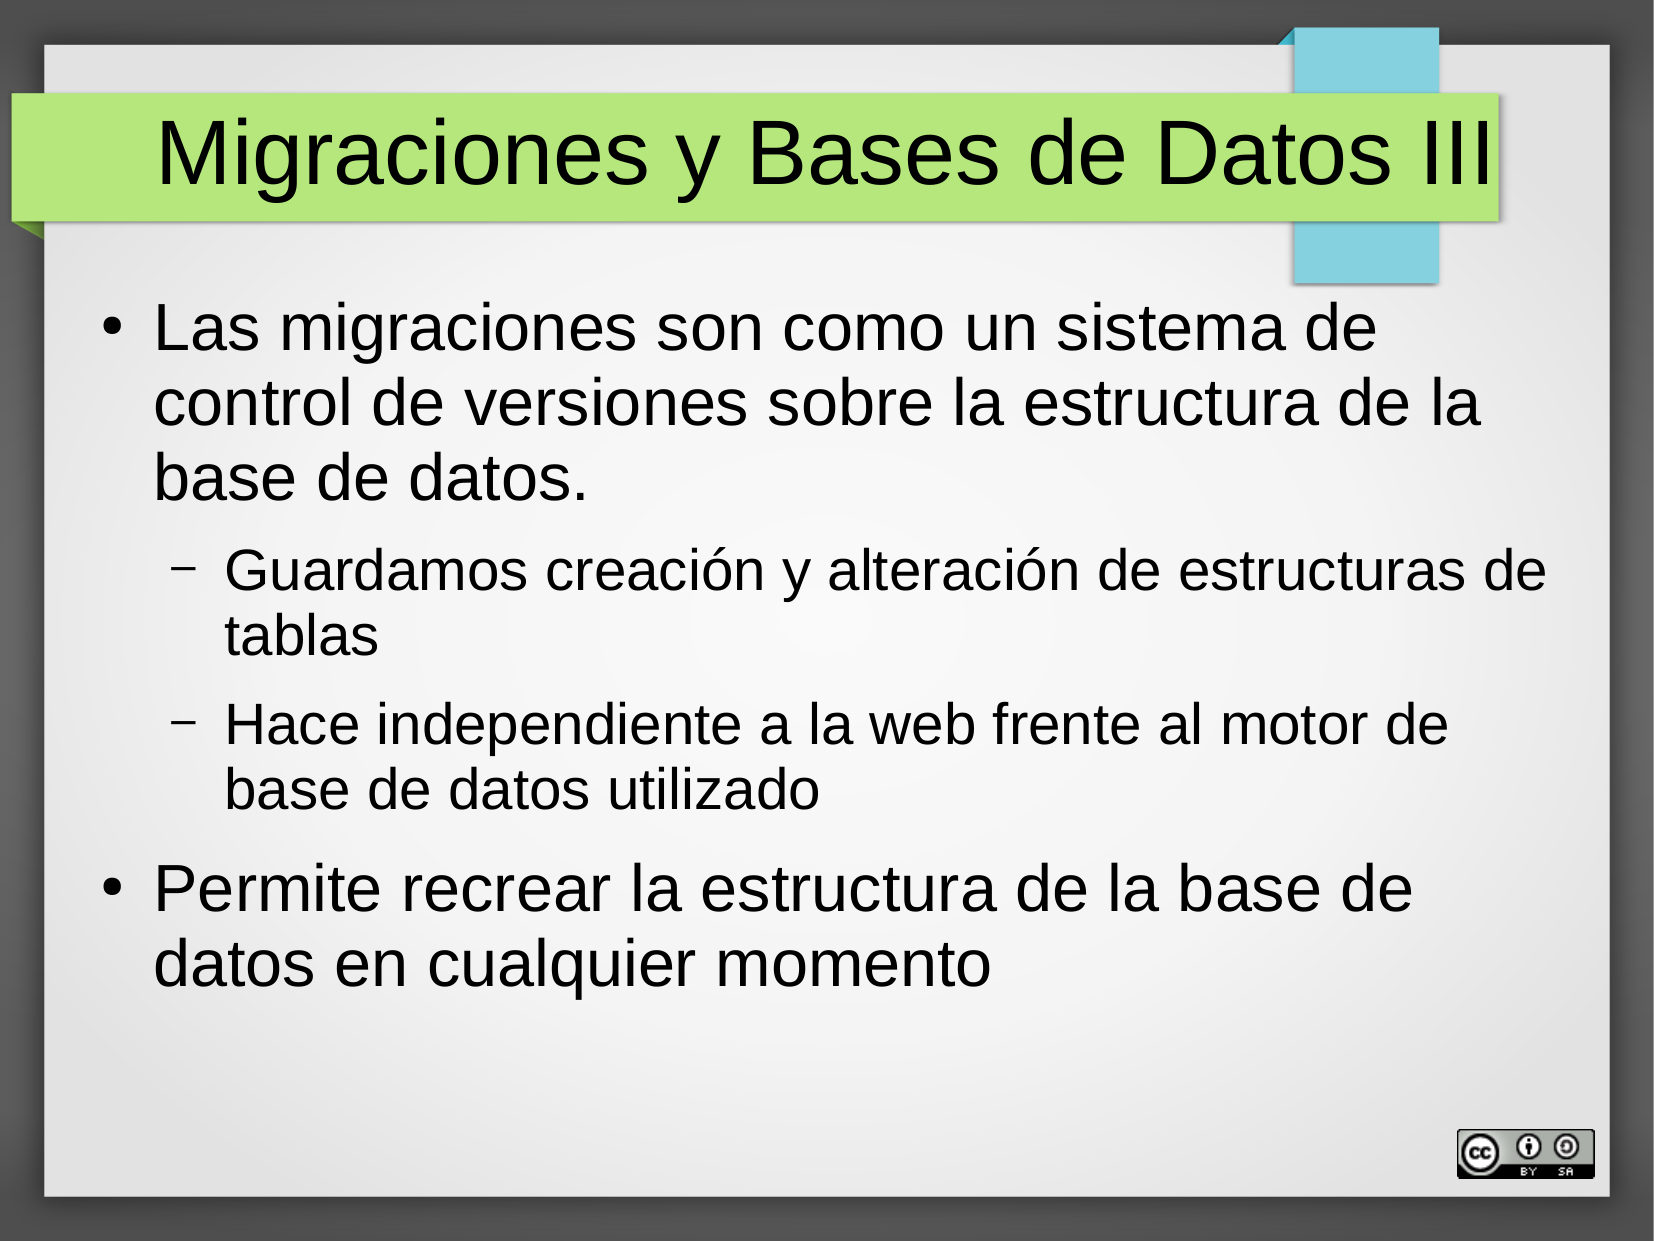

# Migraciones y Bases de Datos III
Las migraciones son como un sistema de control de versiones sobre la estructura de la base de datos.
Guardamos creación y alteración de estructuras de tablas
Hace independiente a la web frente al motor de base de datos utilizado
Permite recrear la estructura de la base de datos en cualquier momento